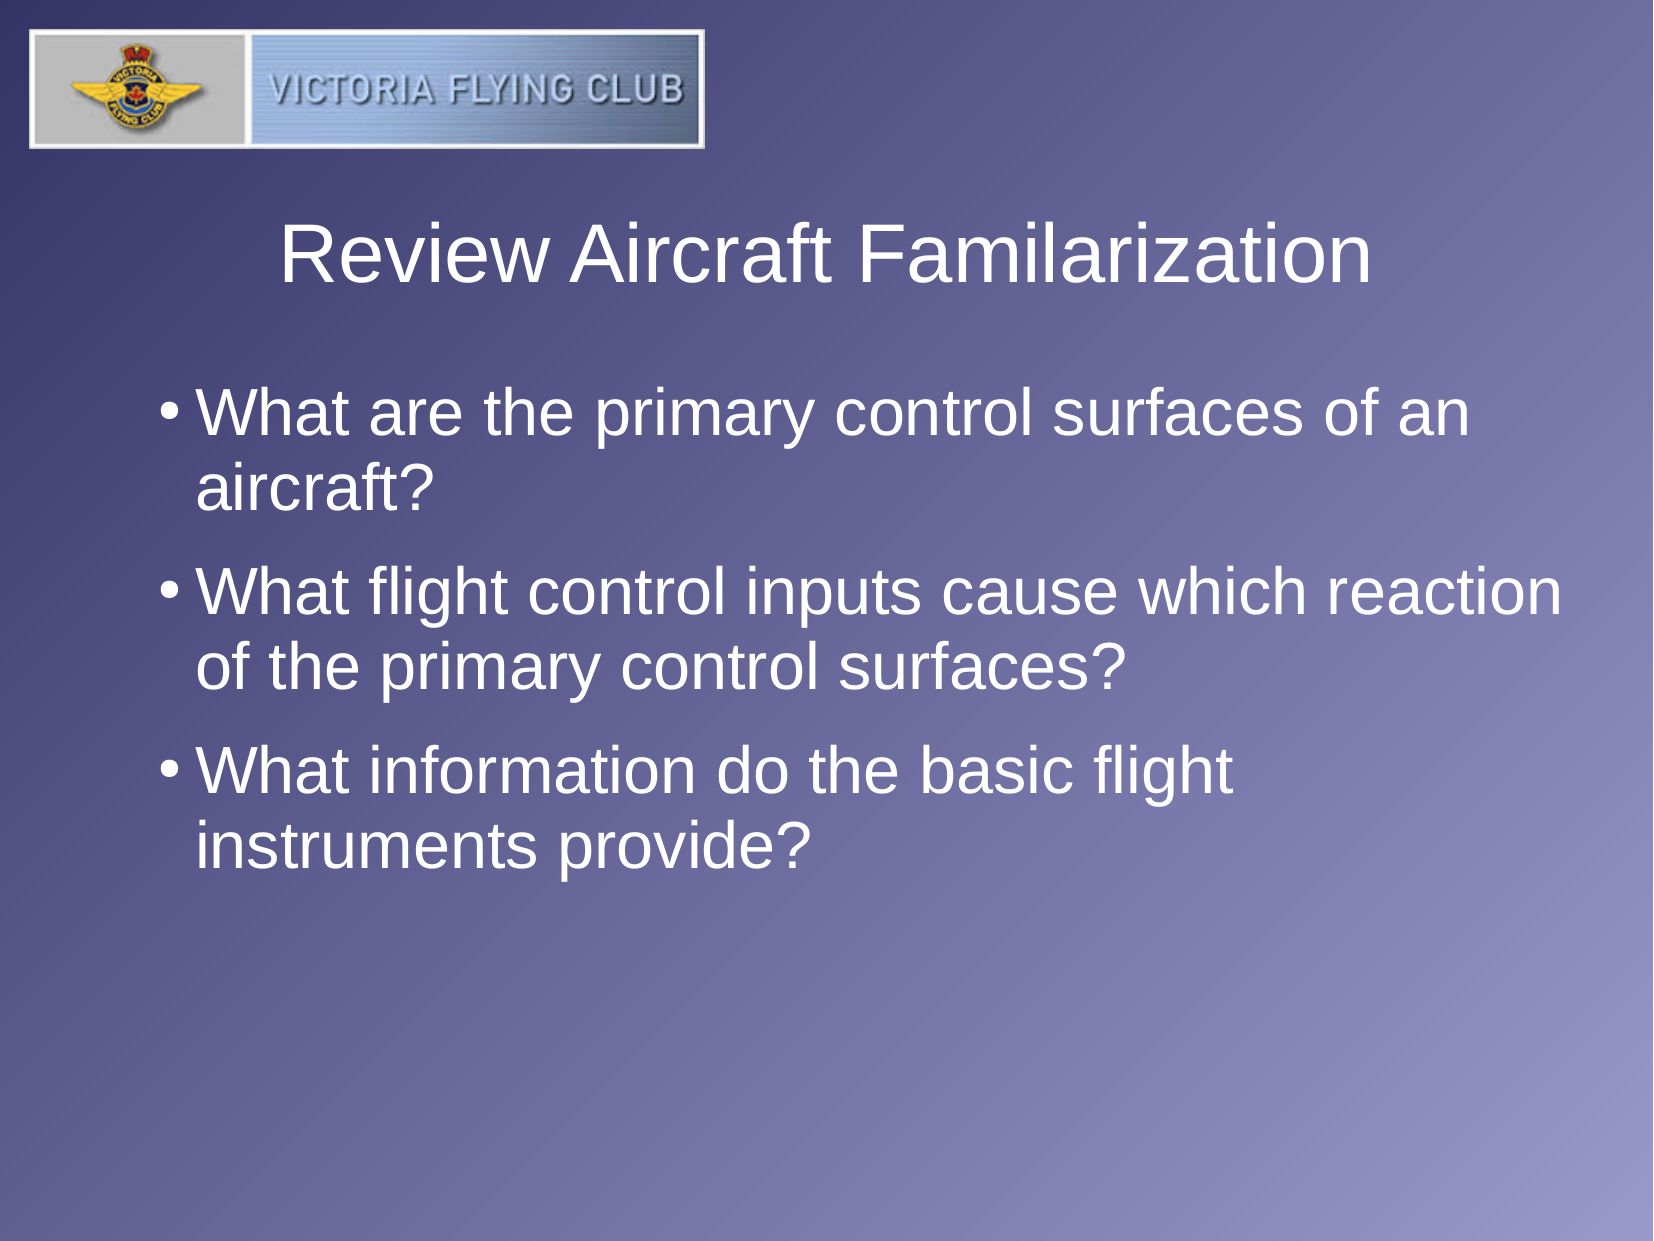

# Review Aircraft Familarization
What are the primary control surfaces of an aircraft?
What flight control inputs cause which reaction of the primary control surfaces?
What information do the basic flight instruments provide?